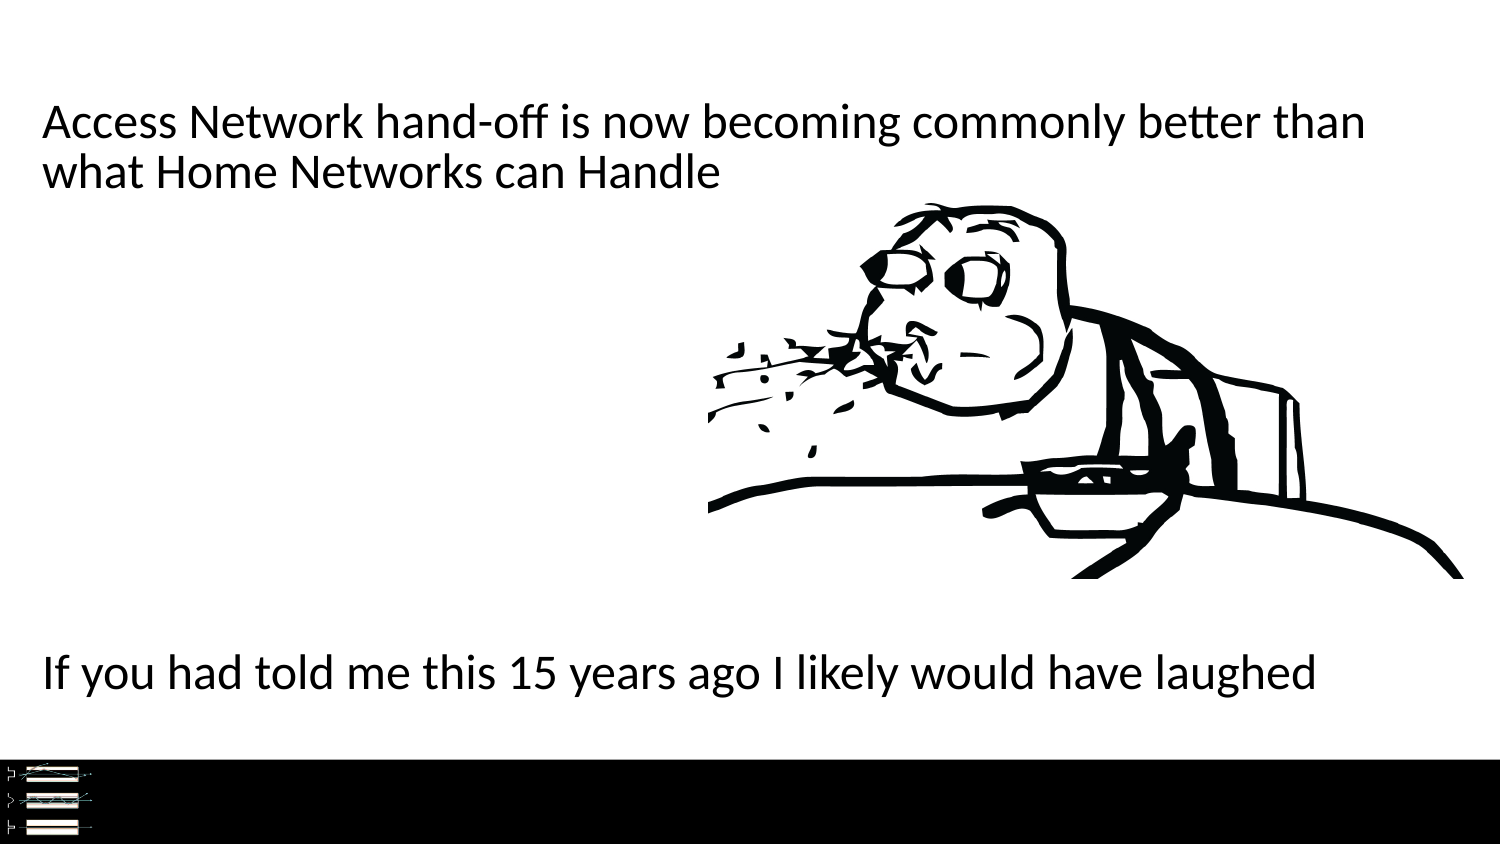

Access Network hand-off is now becoming commonly better than what Home Networks can Handle
If you had told me this 15 years ago I likely would have laughed